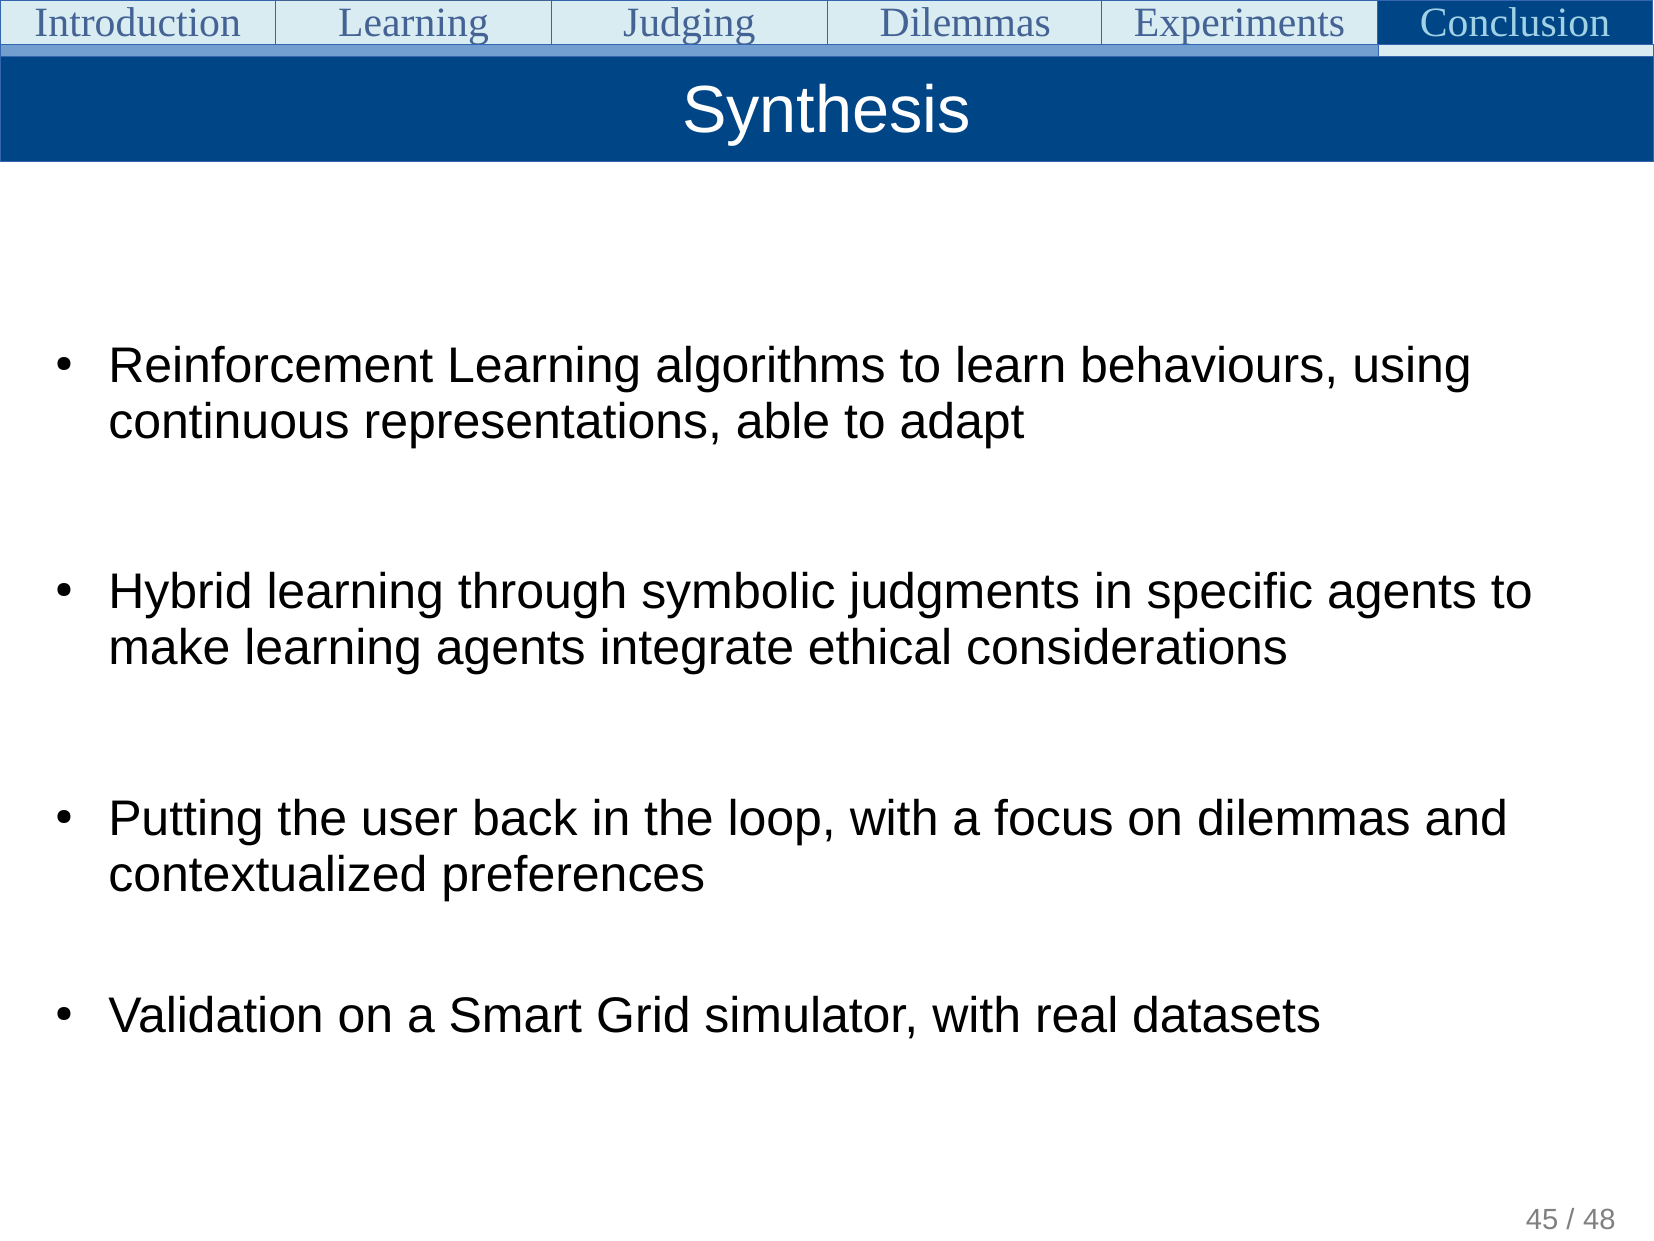

# Synthesis
Reinforcement Learning algorithms to learn behaviours, using continuous representations, able to adapt
Hybrid learning through symbolic judgments in specific agents to make learning agents integrate ethical considerations
Putting the user back in the loop, with a focus on dilemmas and contextualized preferences
Validation on a Smart Grid simulator, with real datasets